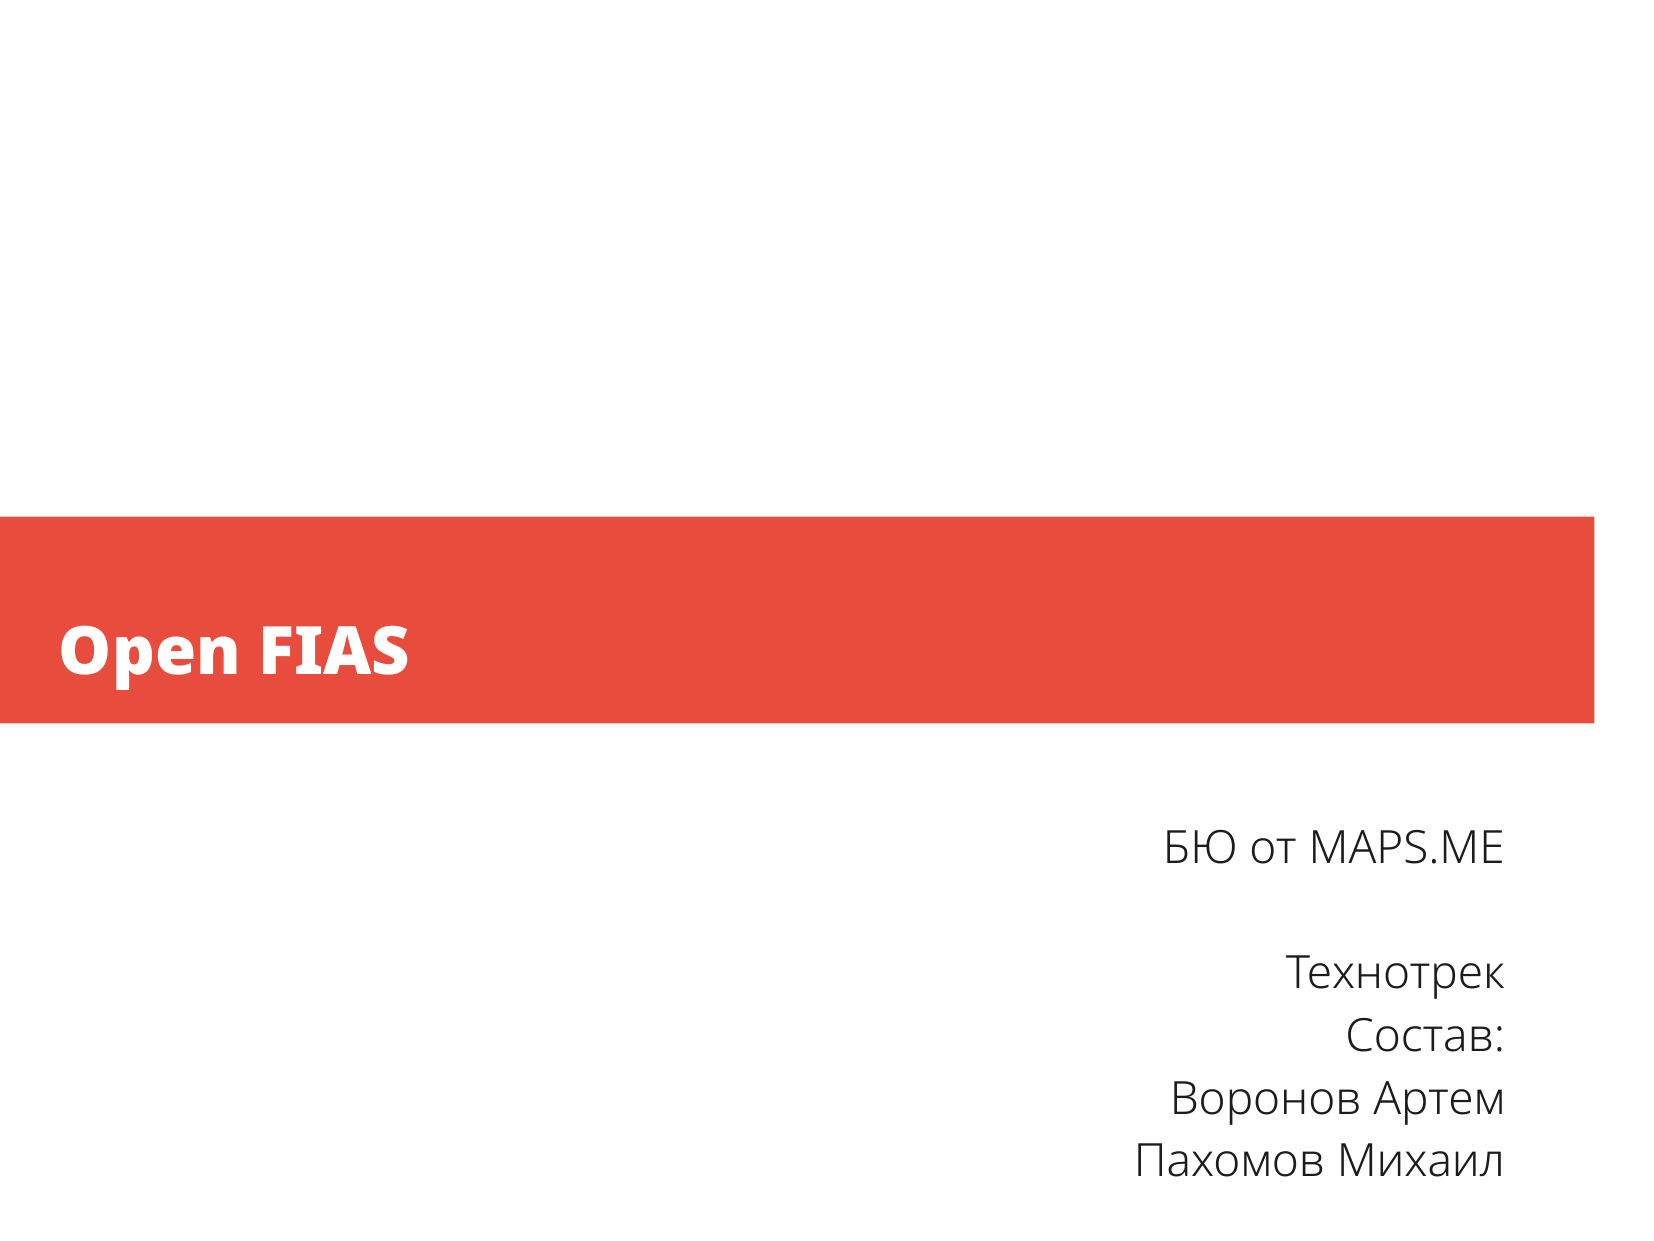

# Open FIAS
БЮ от MAPS.ME
Технотрек
Состав:
Воронов Артем
Пахомов Михаил